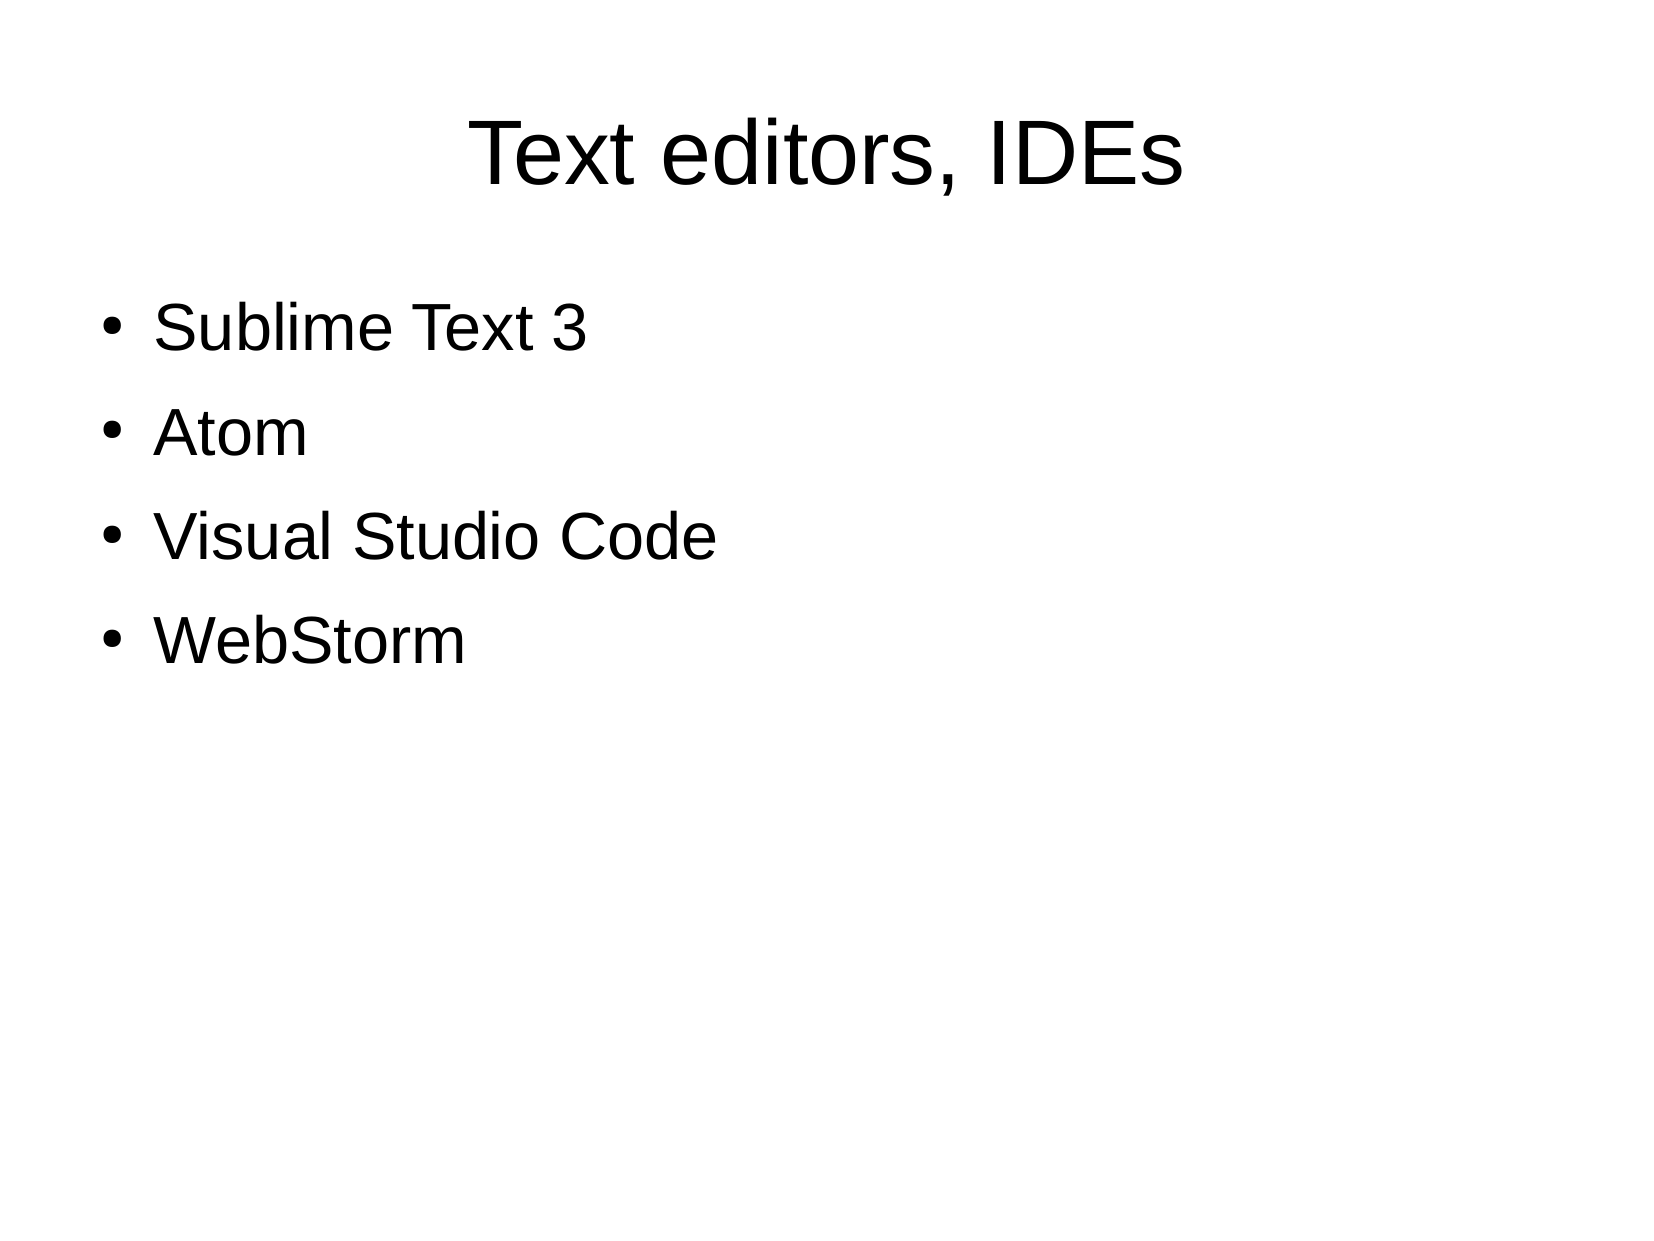

# Text editors, IDEs
Sublime Text 3
Atom
Visual Studio Code
WebStorm